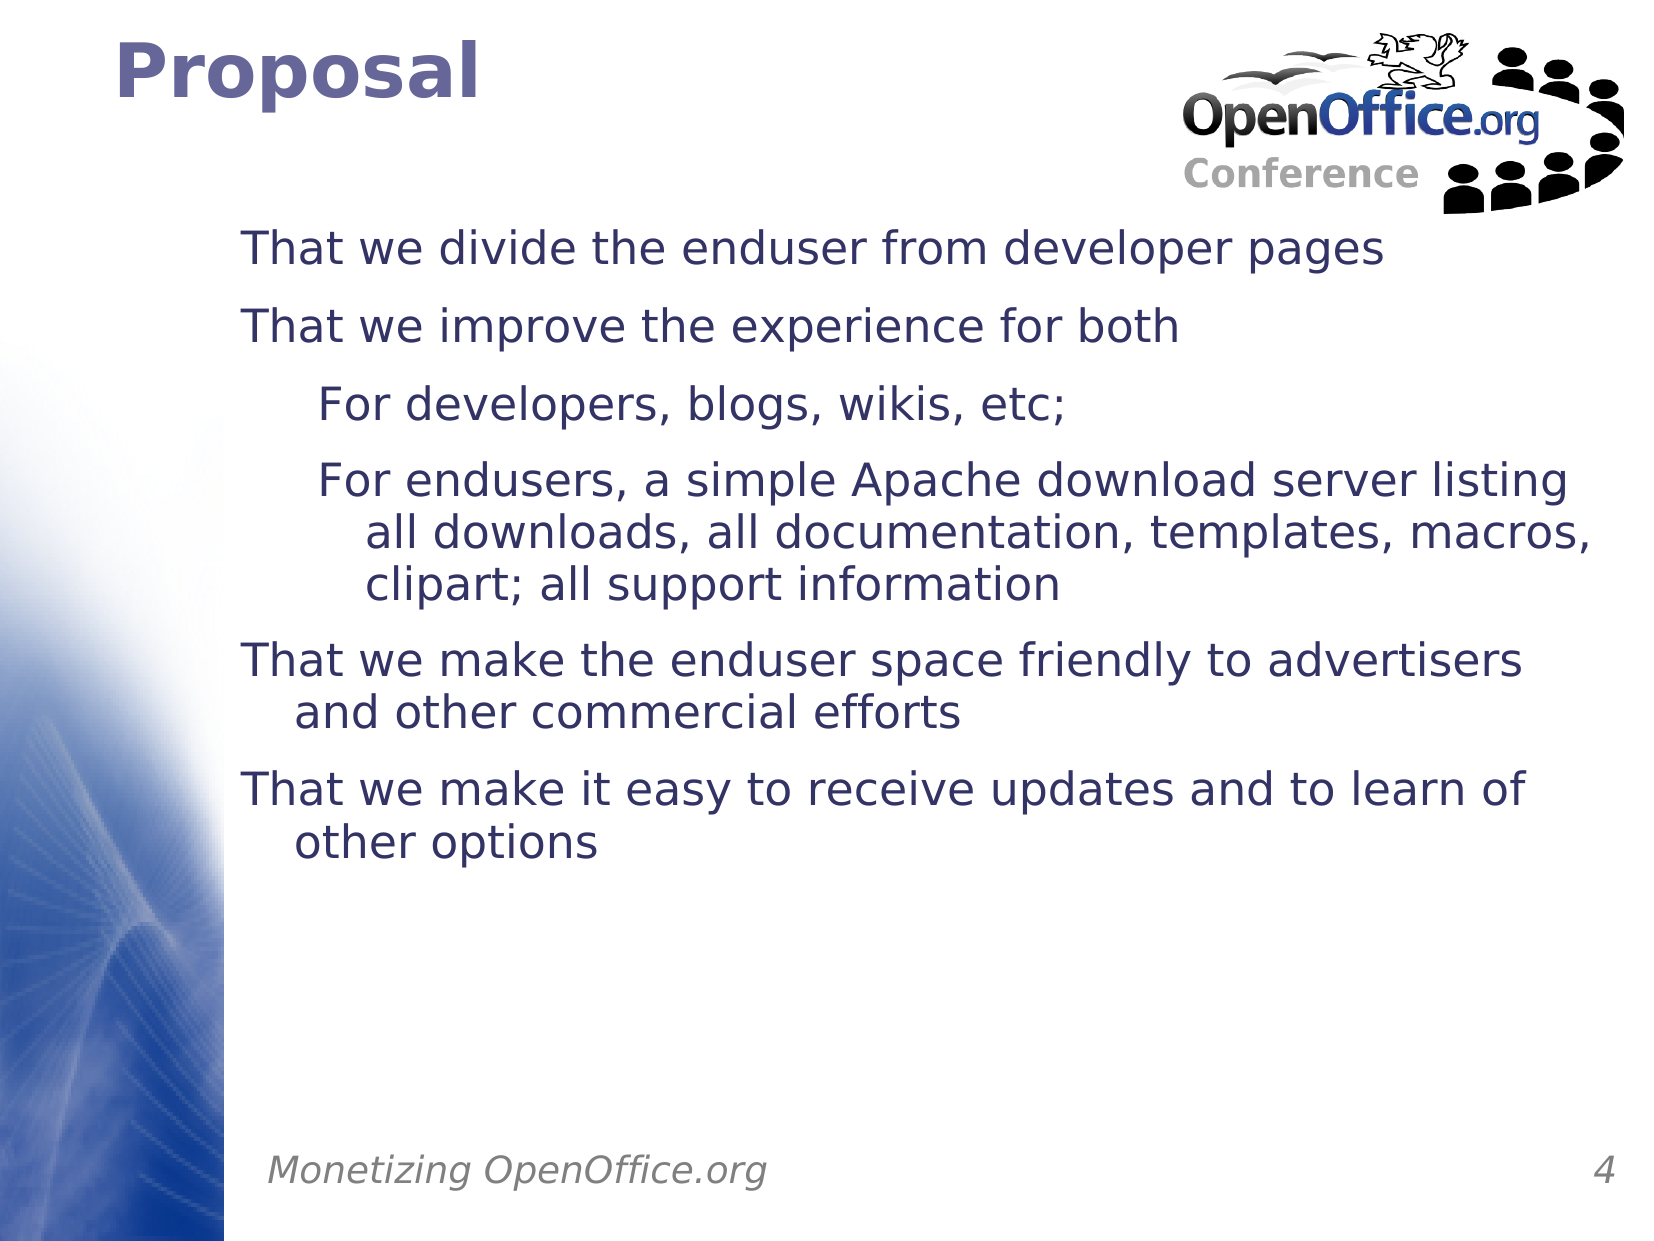

# Proposal
That we divide the enduser from developer pages
That we improve the experience for both
For developers, blogs, wikis, etc;
For endusers, a simple Apache download server listing all downloads, all documentation, templates, macros, clipart; all support information
That we make the enduser space friendly to advertisers and other commercial efforts
That we make it easy to receive updates and to learn of other options